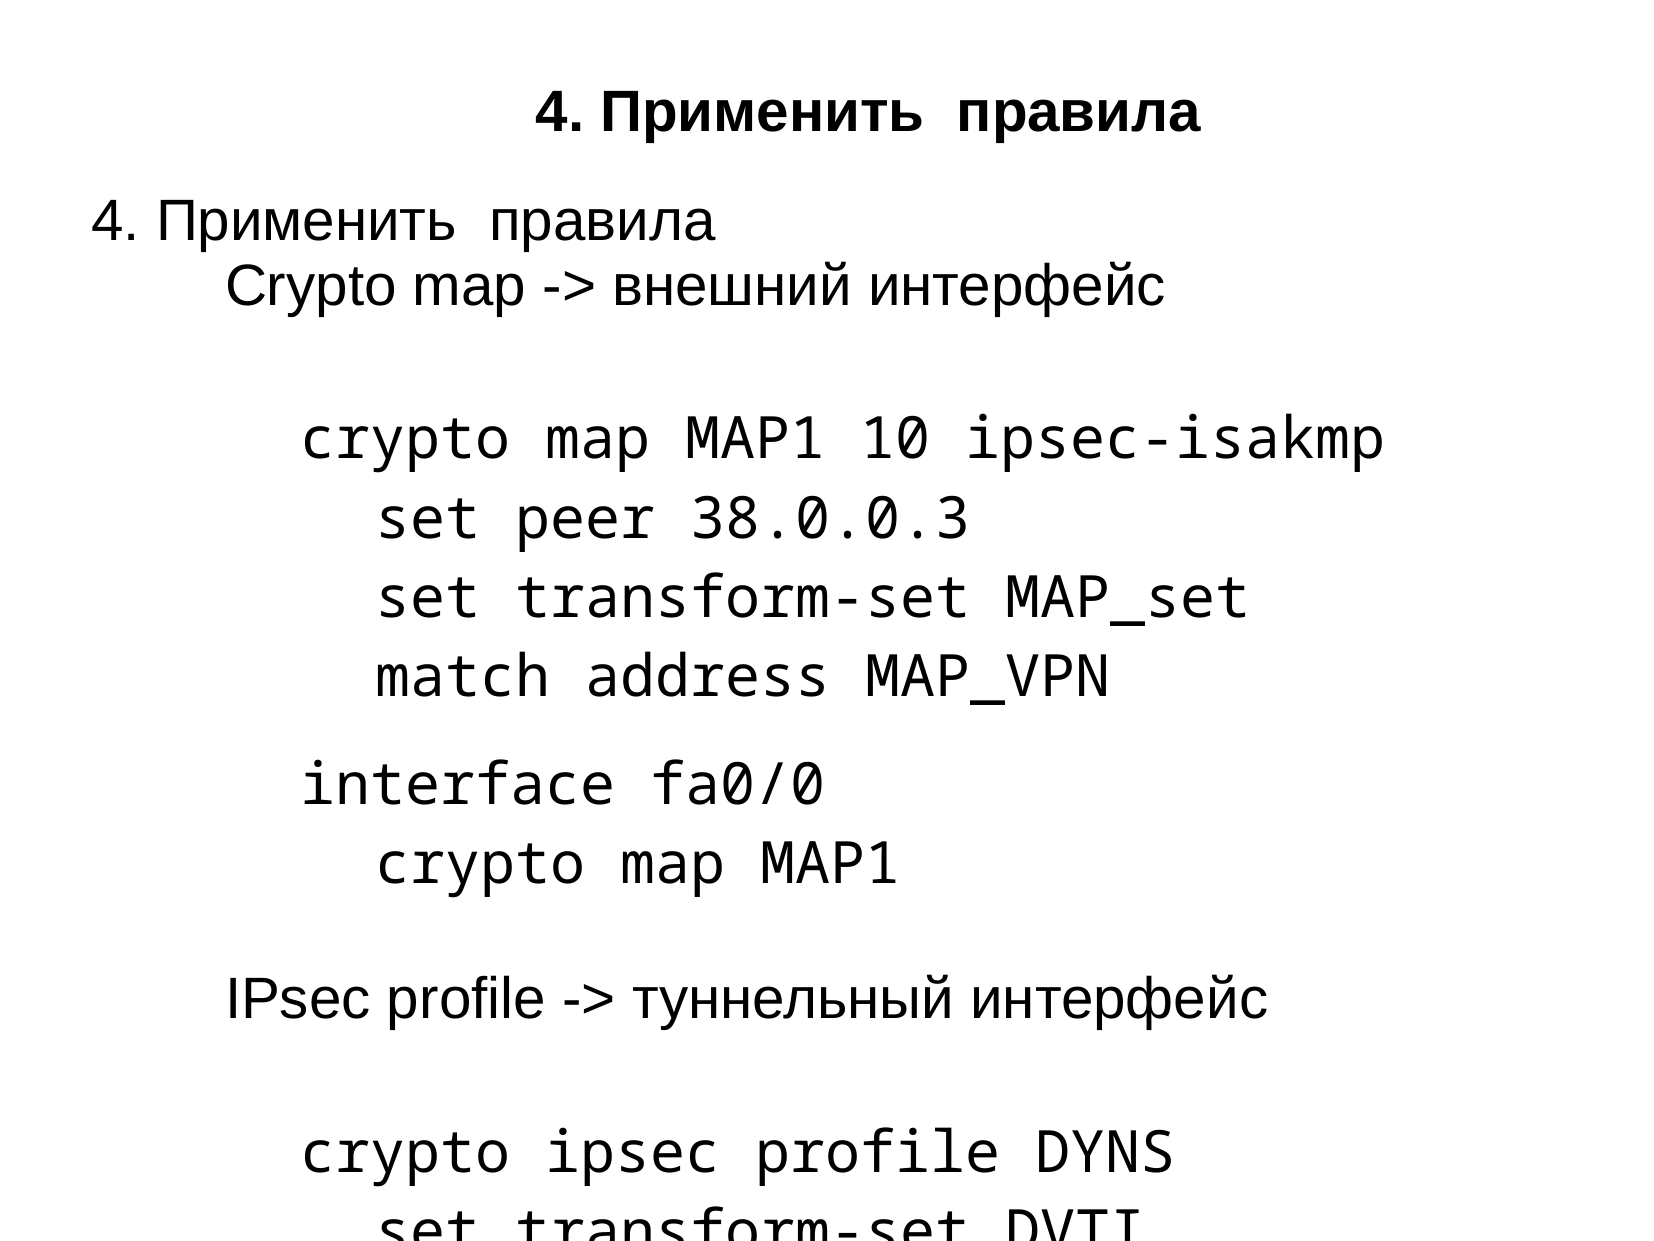

4. Применить правила
# 4. Применить правила
 		Crypto map -> внешний интерфейс
 			crypto map MAP1 10 ipsec-isakmp
 				set peer 38.0.0.3
 				set transform-set MAP_set
 				match address MAP_VPN
 			interface fa0/0
				crypto map MAP1
 		IPsec profile -> туннельный интерфейс
 			crypto ipsec profile DYNS
 	 			set transform-set DVTI
 			interface tunnel 100
 				tunnel protection ipsec profile DYNS